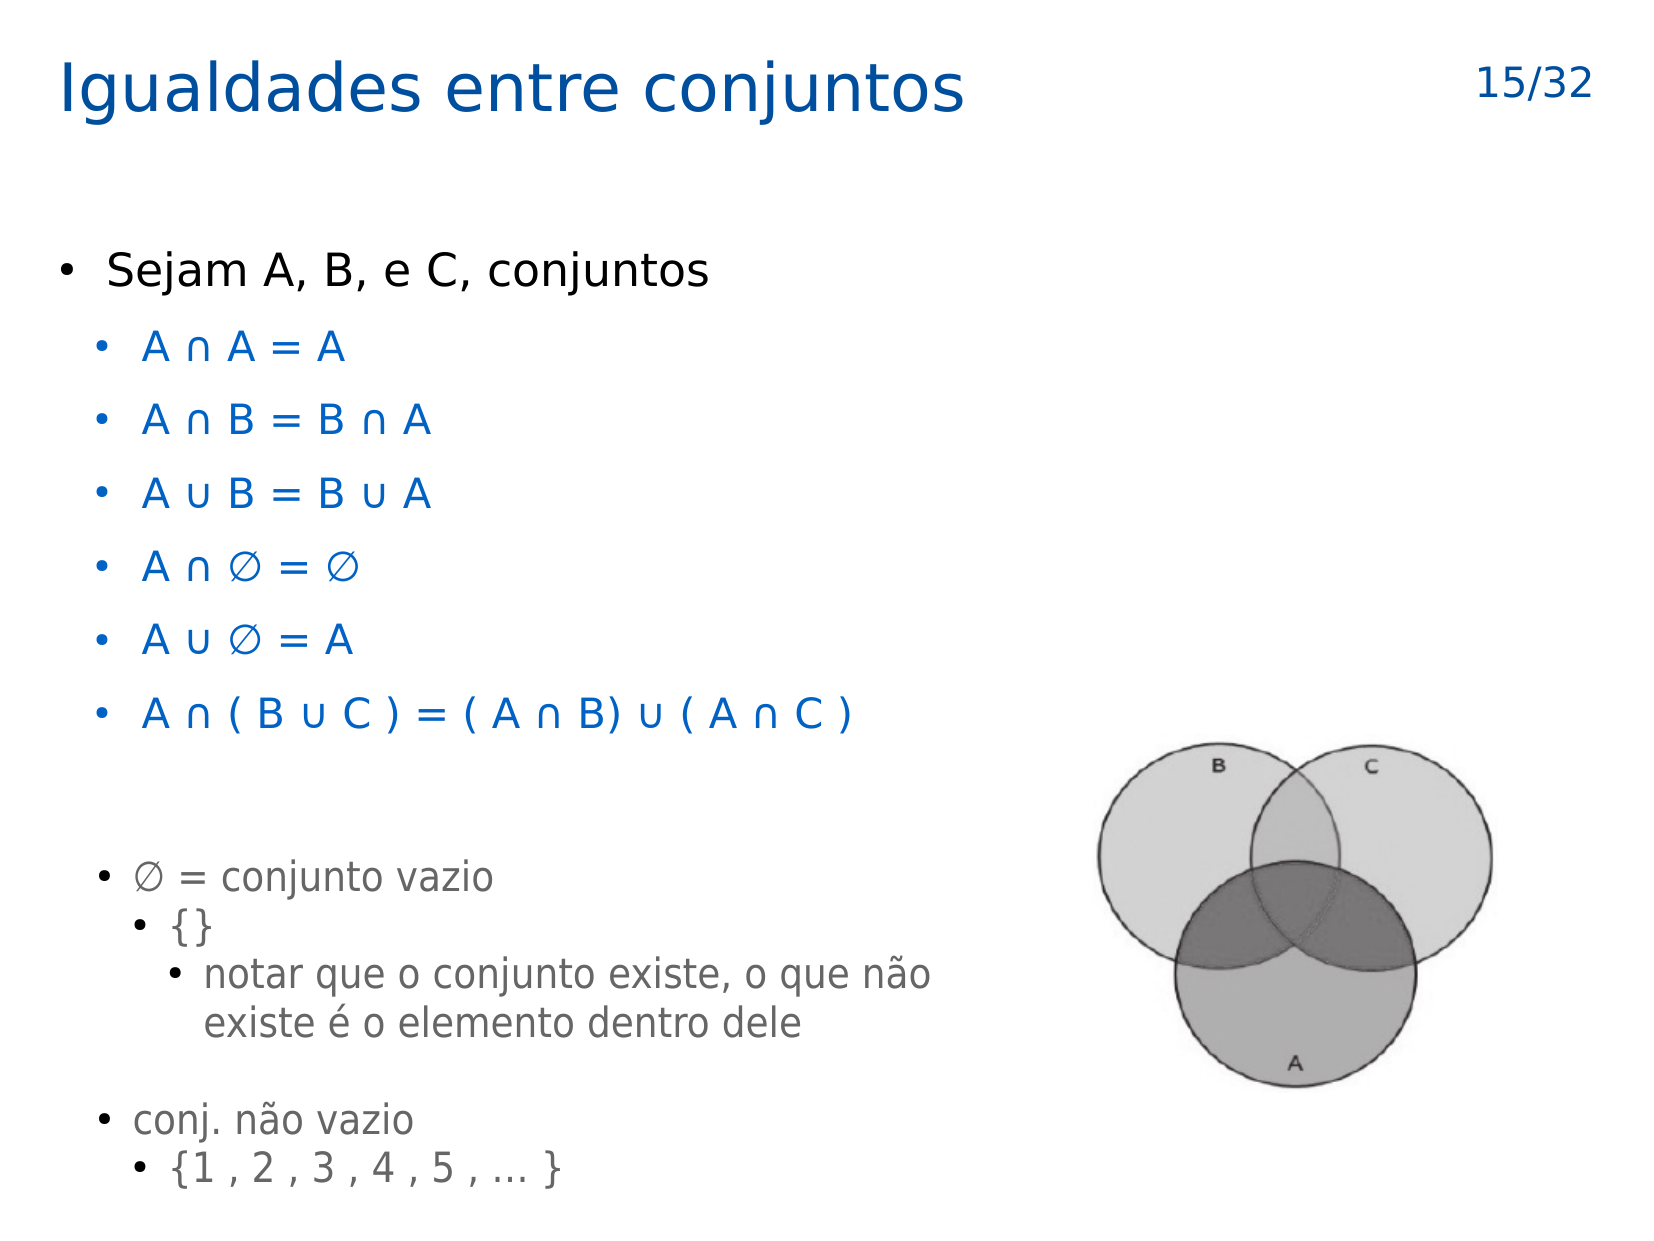

# Igualdades entre conjuntos
15
Sejam A, B, e C, conjuntos
A ∩ A = A
A ∩ B = B ∩ A
A ∪ B = B ∪ A
A ∩ ∅ = ∅
A ∪ ∅ = A
A ∩ ( B ∪ C ) = ( A ∩ B) ∪ ( A ∩ C )
∅ = conjunto vazio
{}
notar que o conjunto existe, o que não existe é o elemento dentro dele
conj. não vazio
{1 , 2 , 3 , 4 , 5 , … }